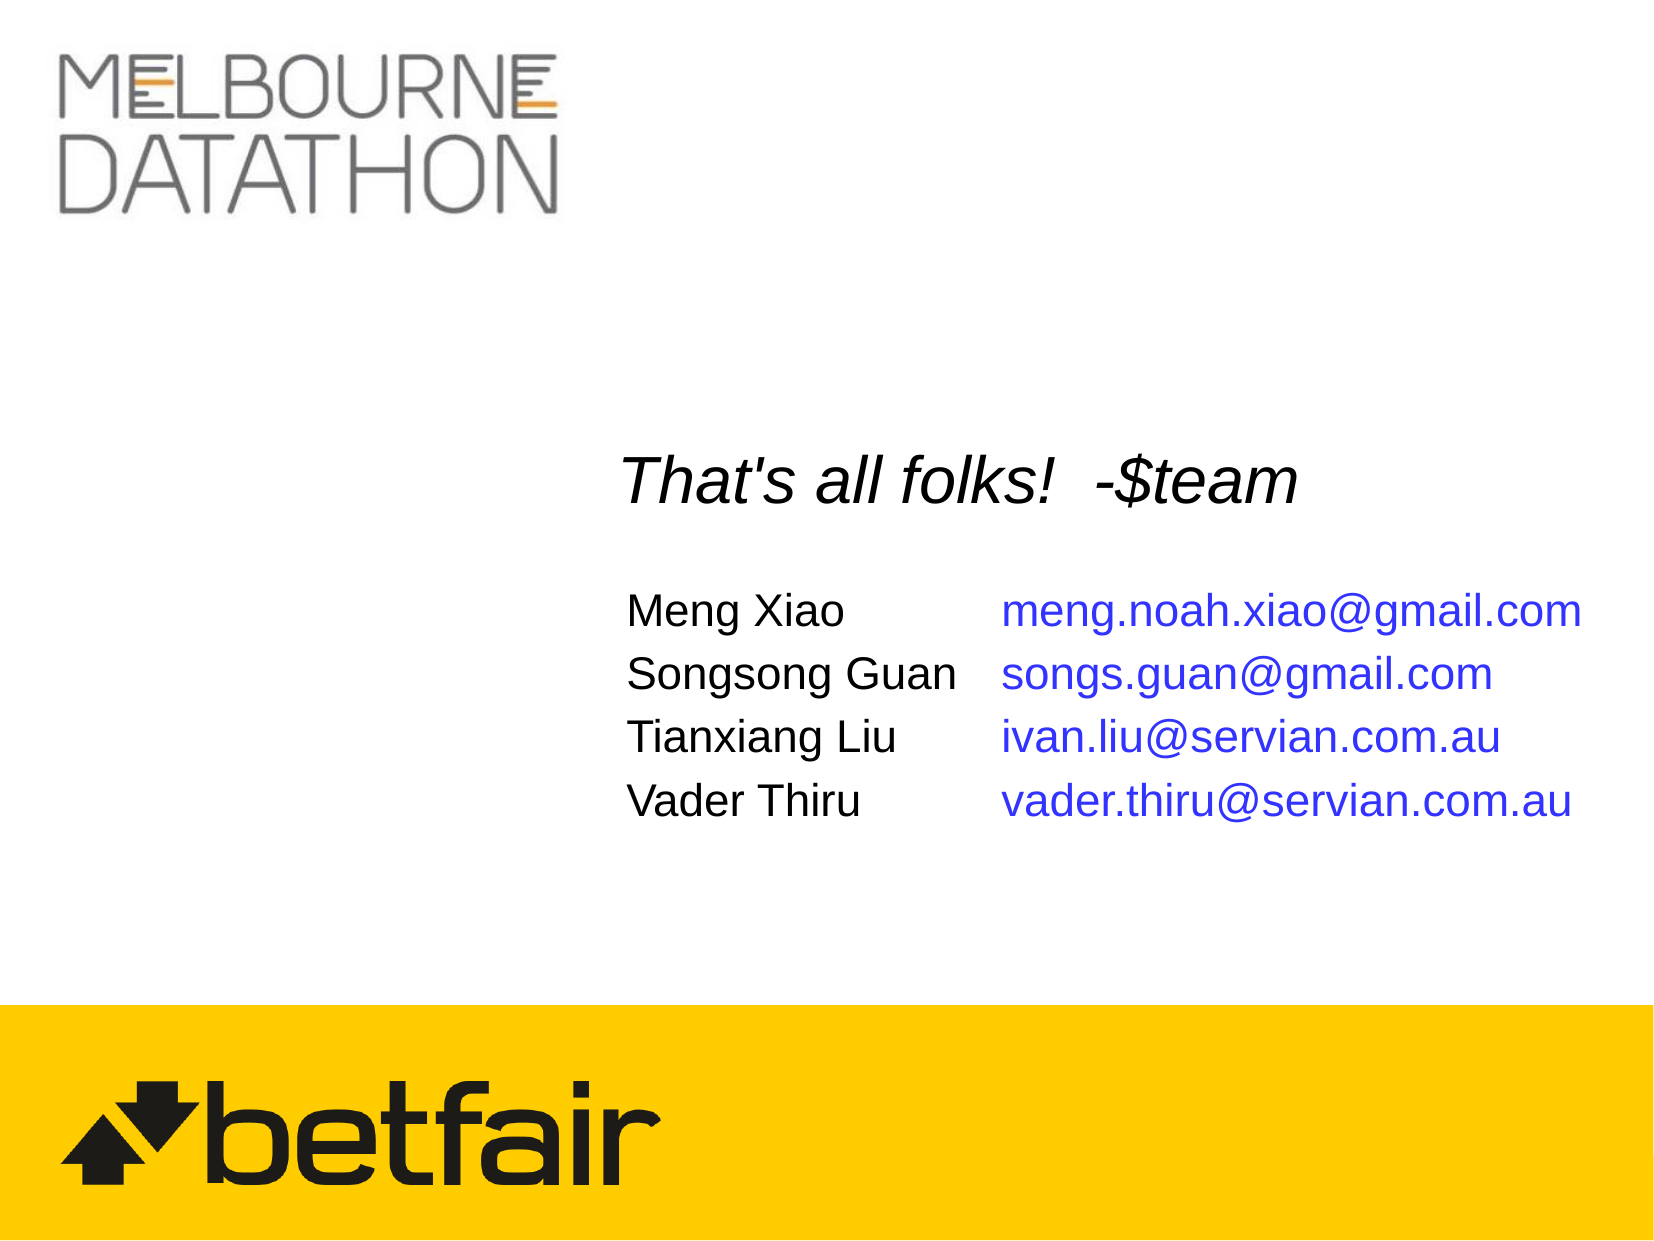

That's all folks! -$team
# Meng Xiao			meng.noah.xiao@gmail.com
Songsong Guan	songs.guan@gmail.com
Tianxiang Liu		ivan.liu@servian.com.au
Vader Thiru		vader.thiru@servian.com.au